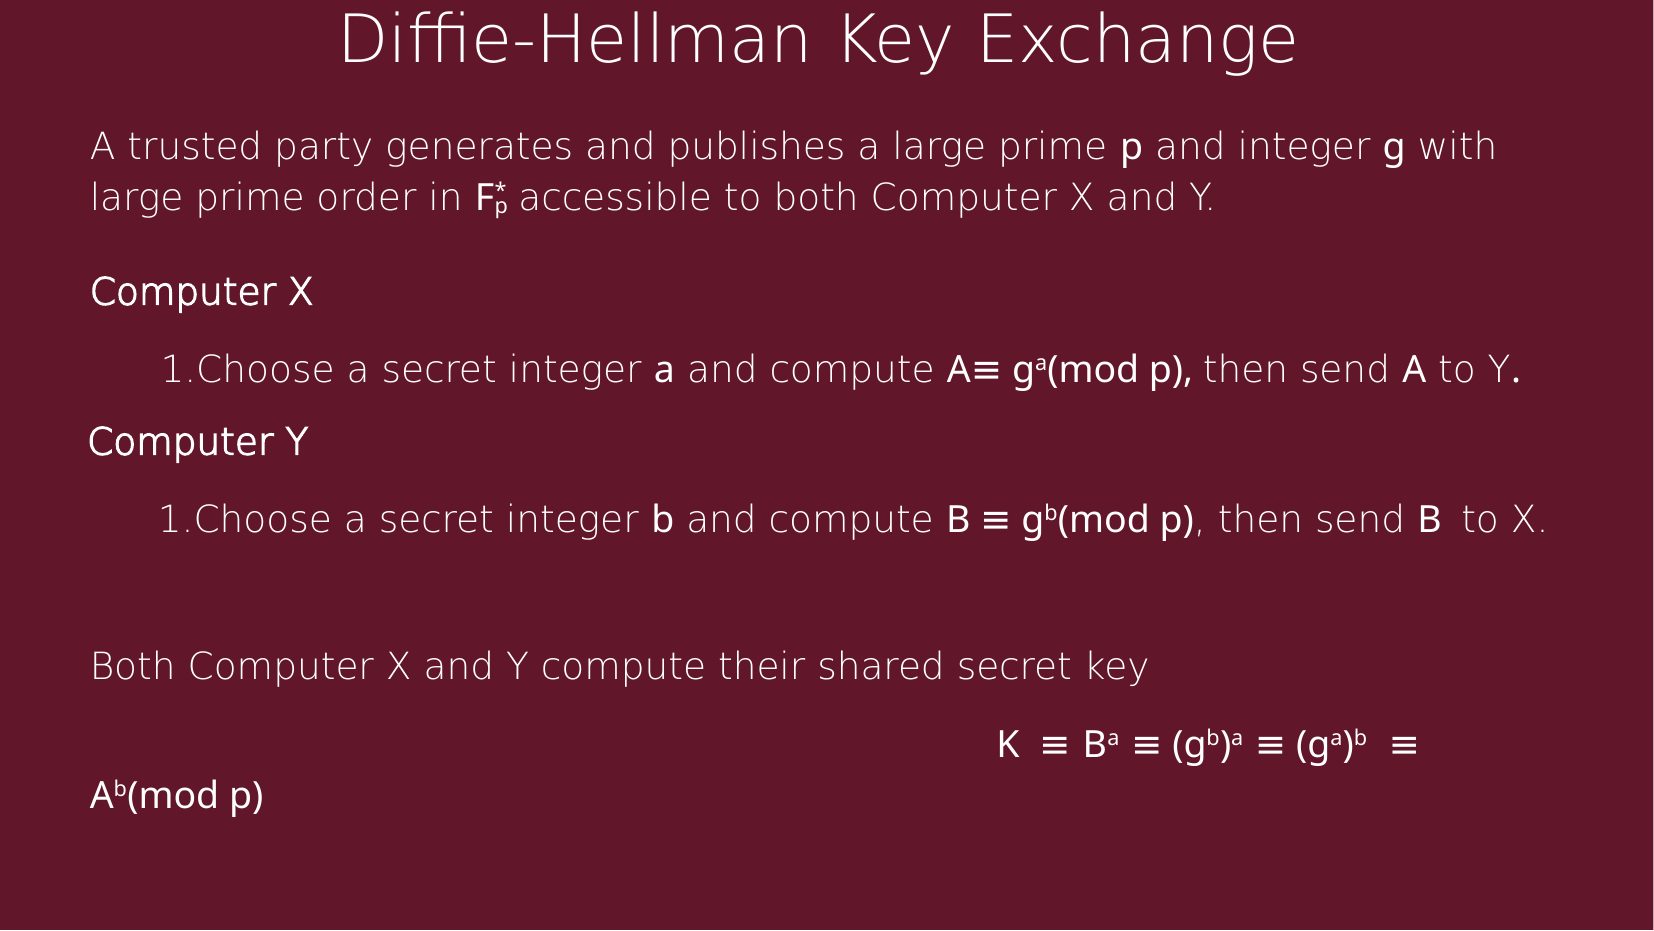

# Diffie-Hellman Key Exchange
A trusted party generates and publishes a large prime p and integer g with large prime order in Fp * accessible to both Computer X and Y.
Computer X
Choose a secret integer a and compute A≡ ga(mod p), then send A to Y.
Computer Y
Choose a secret integer b and compute B ≡ gb(mod p), then send B to X.
Both Computer X and Y compute their shared secret key
 K ≡ Ba ≡ (gb)a ≡ (ga)b ≡ Ab(mod p)